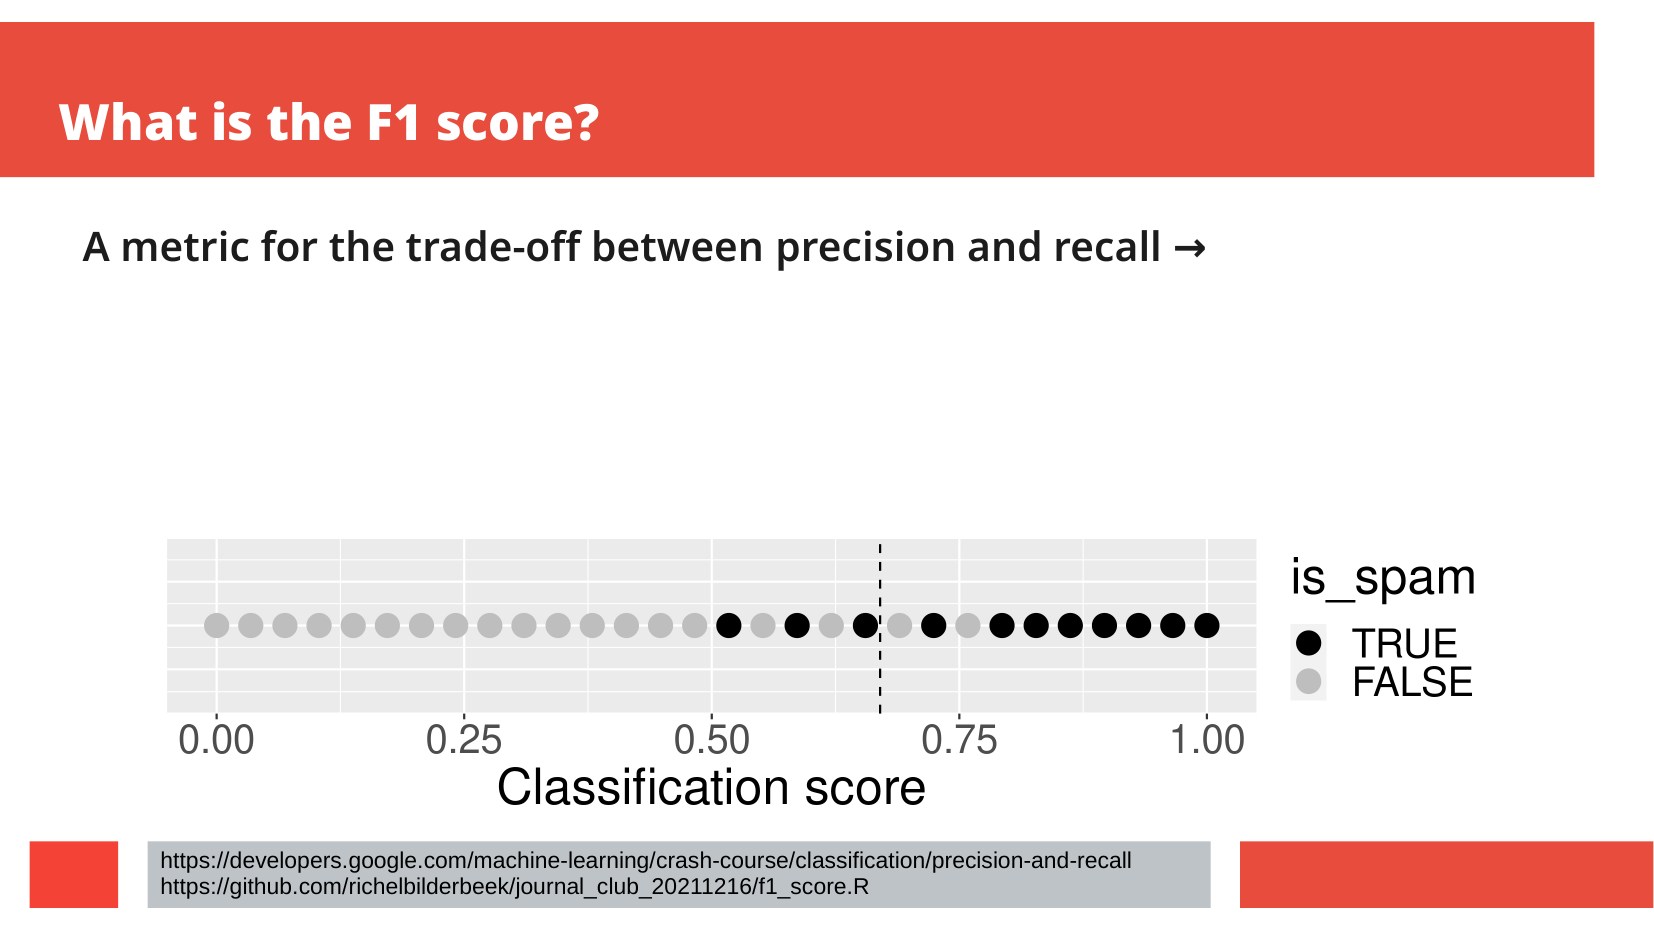

# What is the F1 score?
A metric for the trade-off between precision and recall →
https://developers.google.com/machine-learning/crash-course/classification/precision-and-recall
https://github.com/richelbilderbeek/journal_club_20211216/f1_score.R